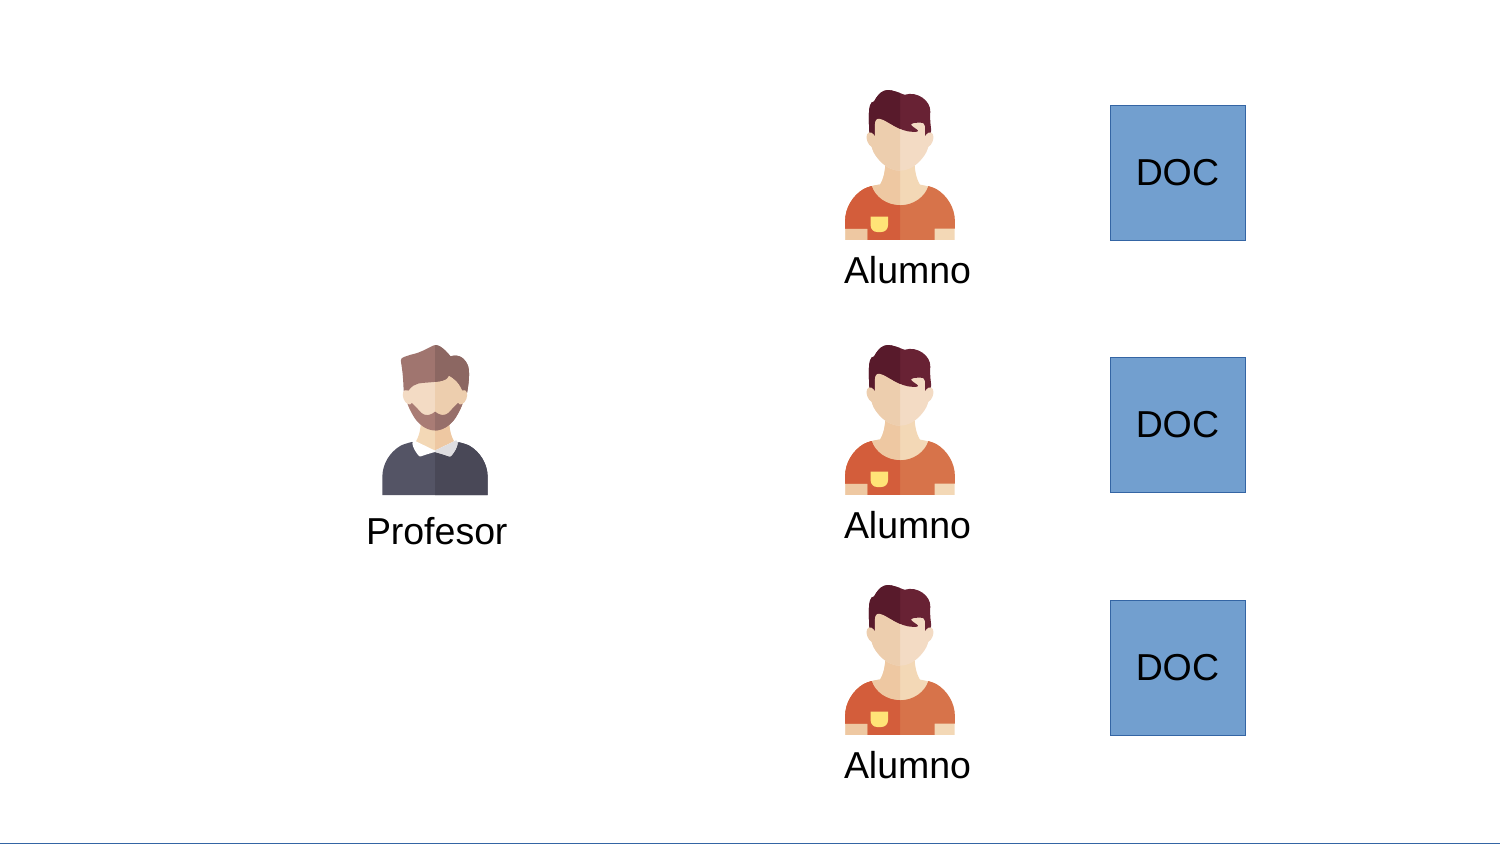

DOC
Alumno
DOC
Alumno
Profesor
DOC
Alumno